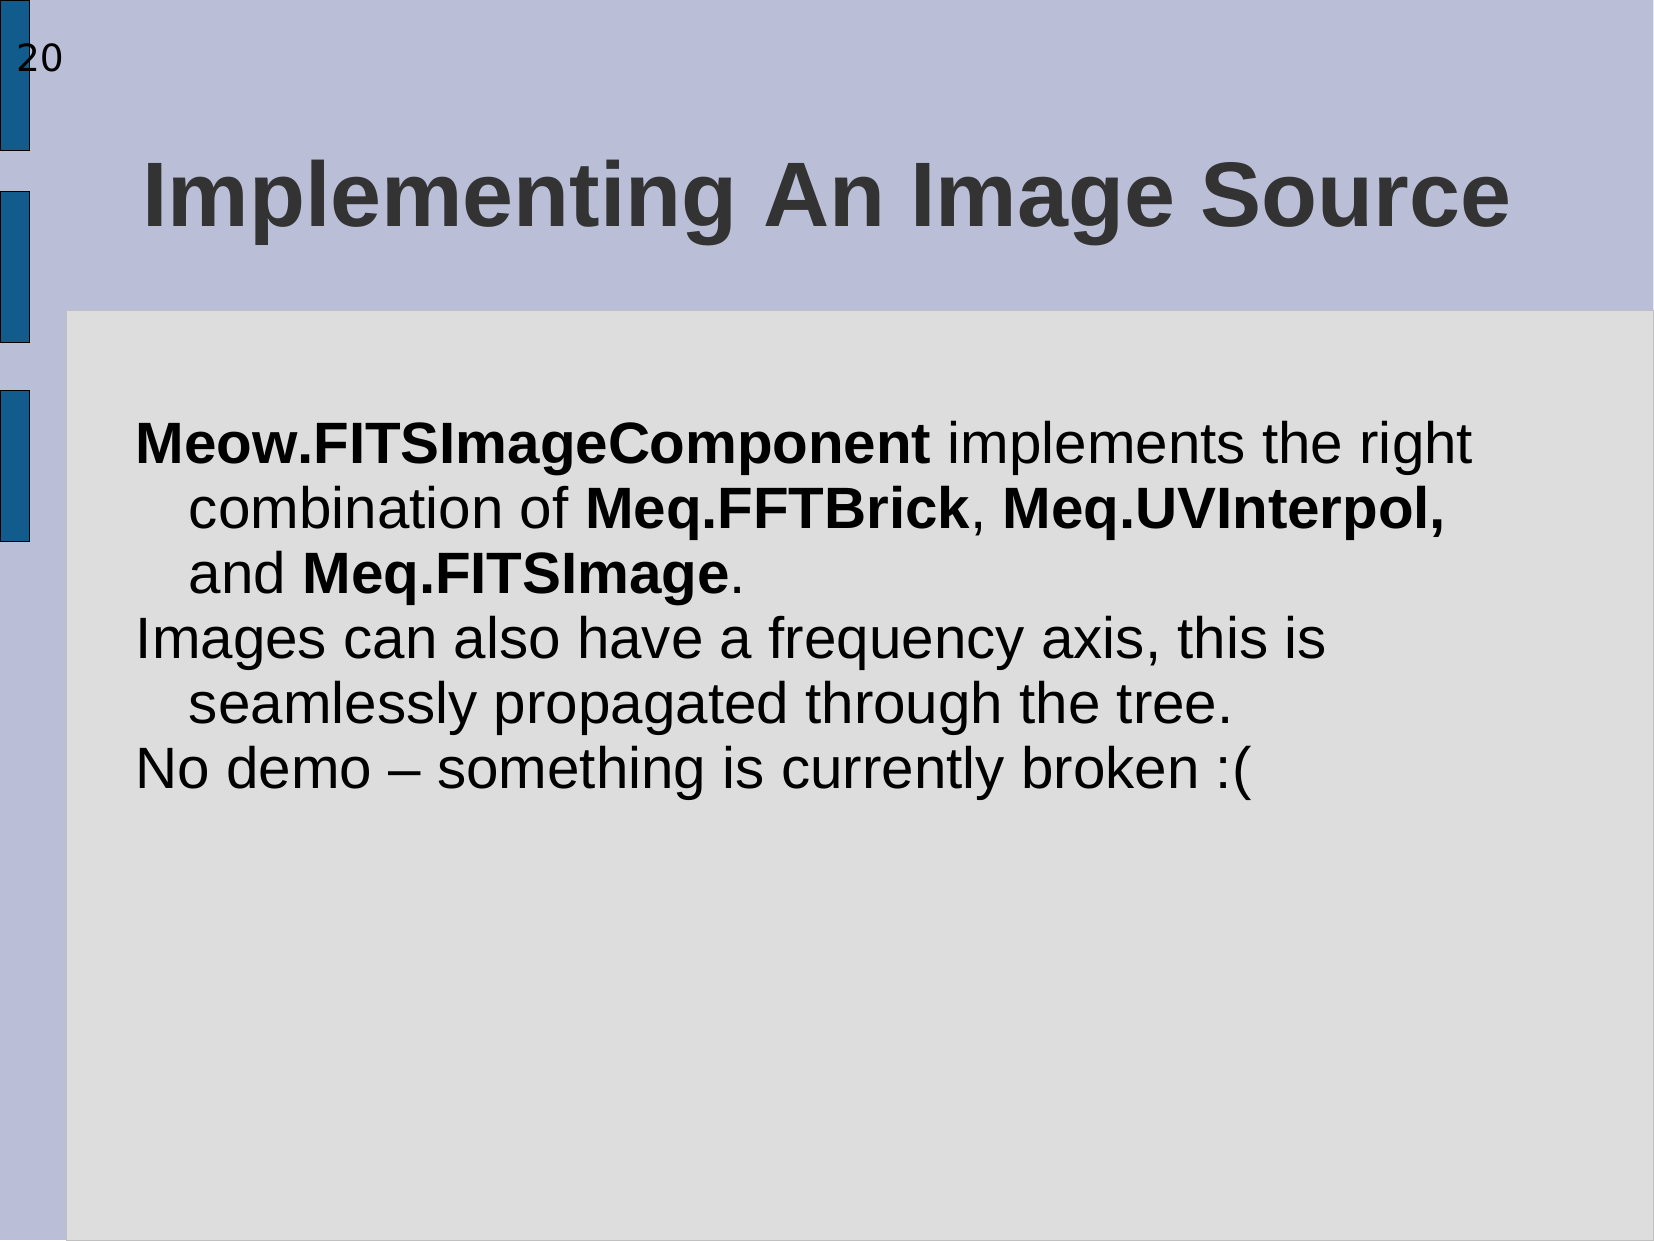

# Implementing An Image Source
Meow.FITSImageComponent implements the right combination of Meq.FFTBrick, Meq.UVInterpol, and Meq.FITSImage.
Images can also have a frequency axis, this is seamlessly propagated through the tree.
No demo – something is currently broken :(